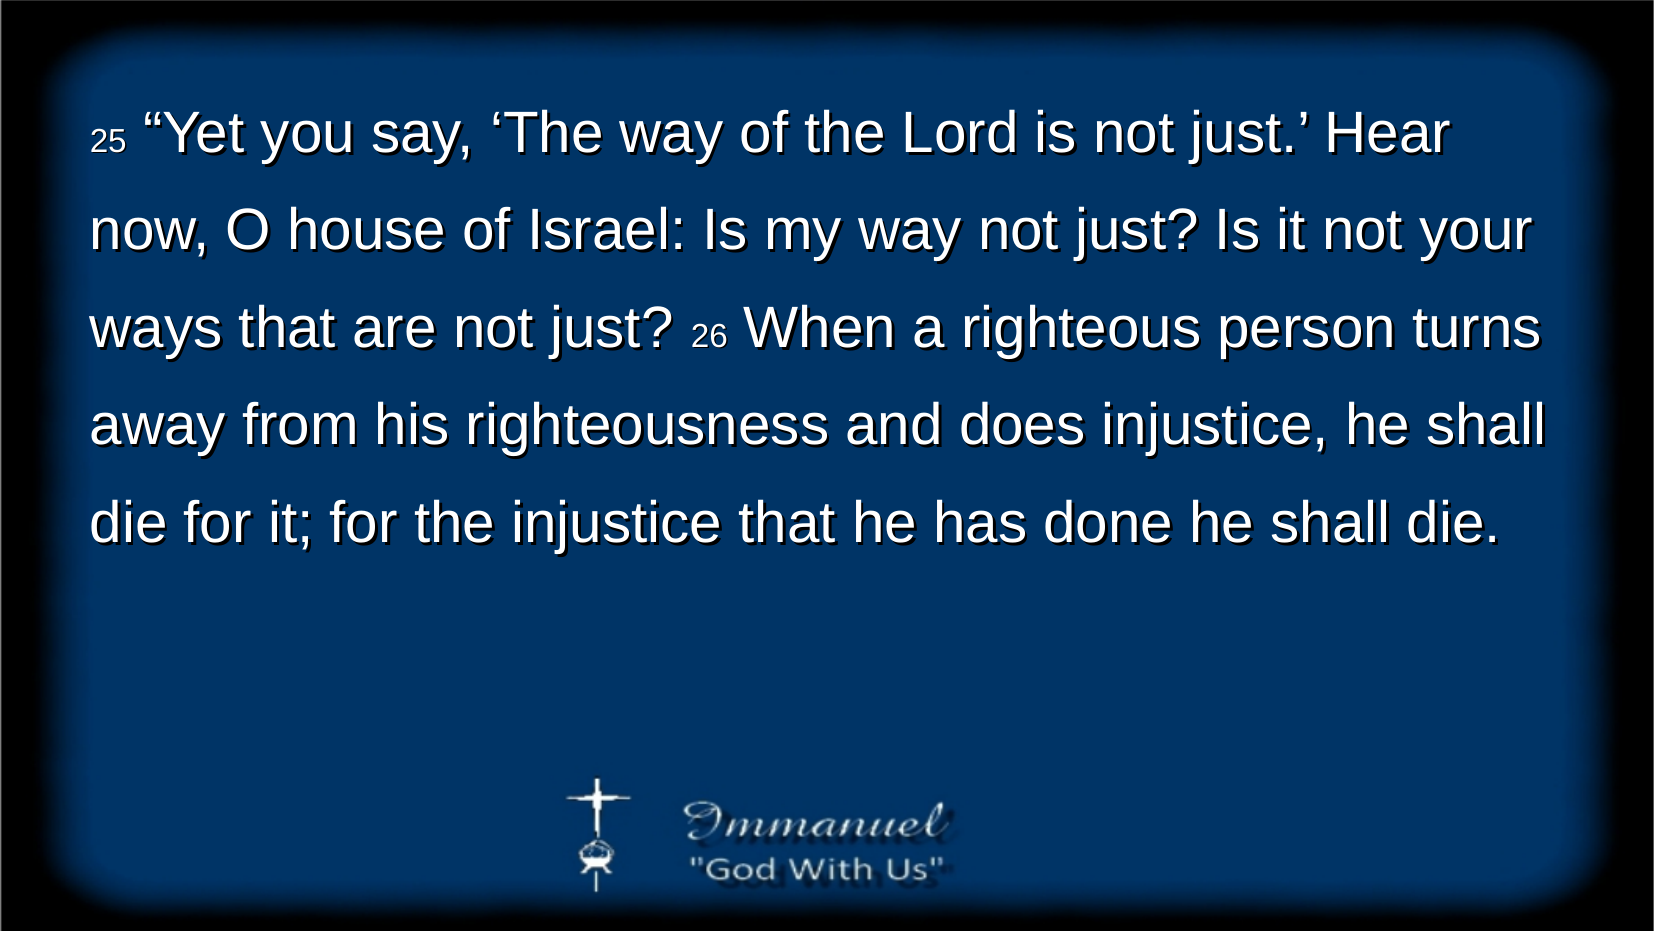

25 “Yet you say, ‘The way of the Lord is not just.’ Hear now, O house of Israel: Is my way not just? Is it not your ways that are not just? 26 When a righteous person turns away from his righteousness and does injustice, he shall die for it; for the injustice that he has done he shall die.